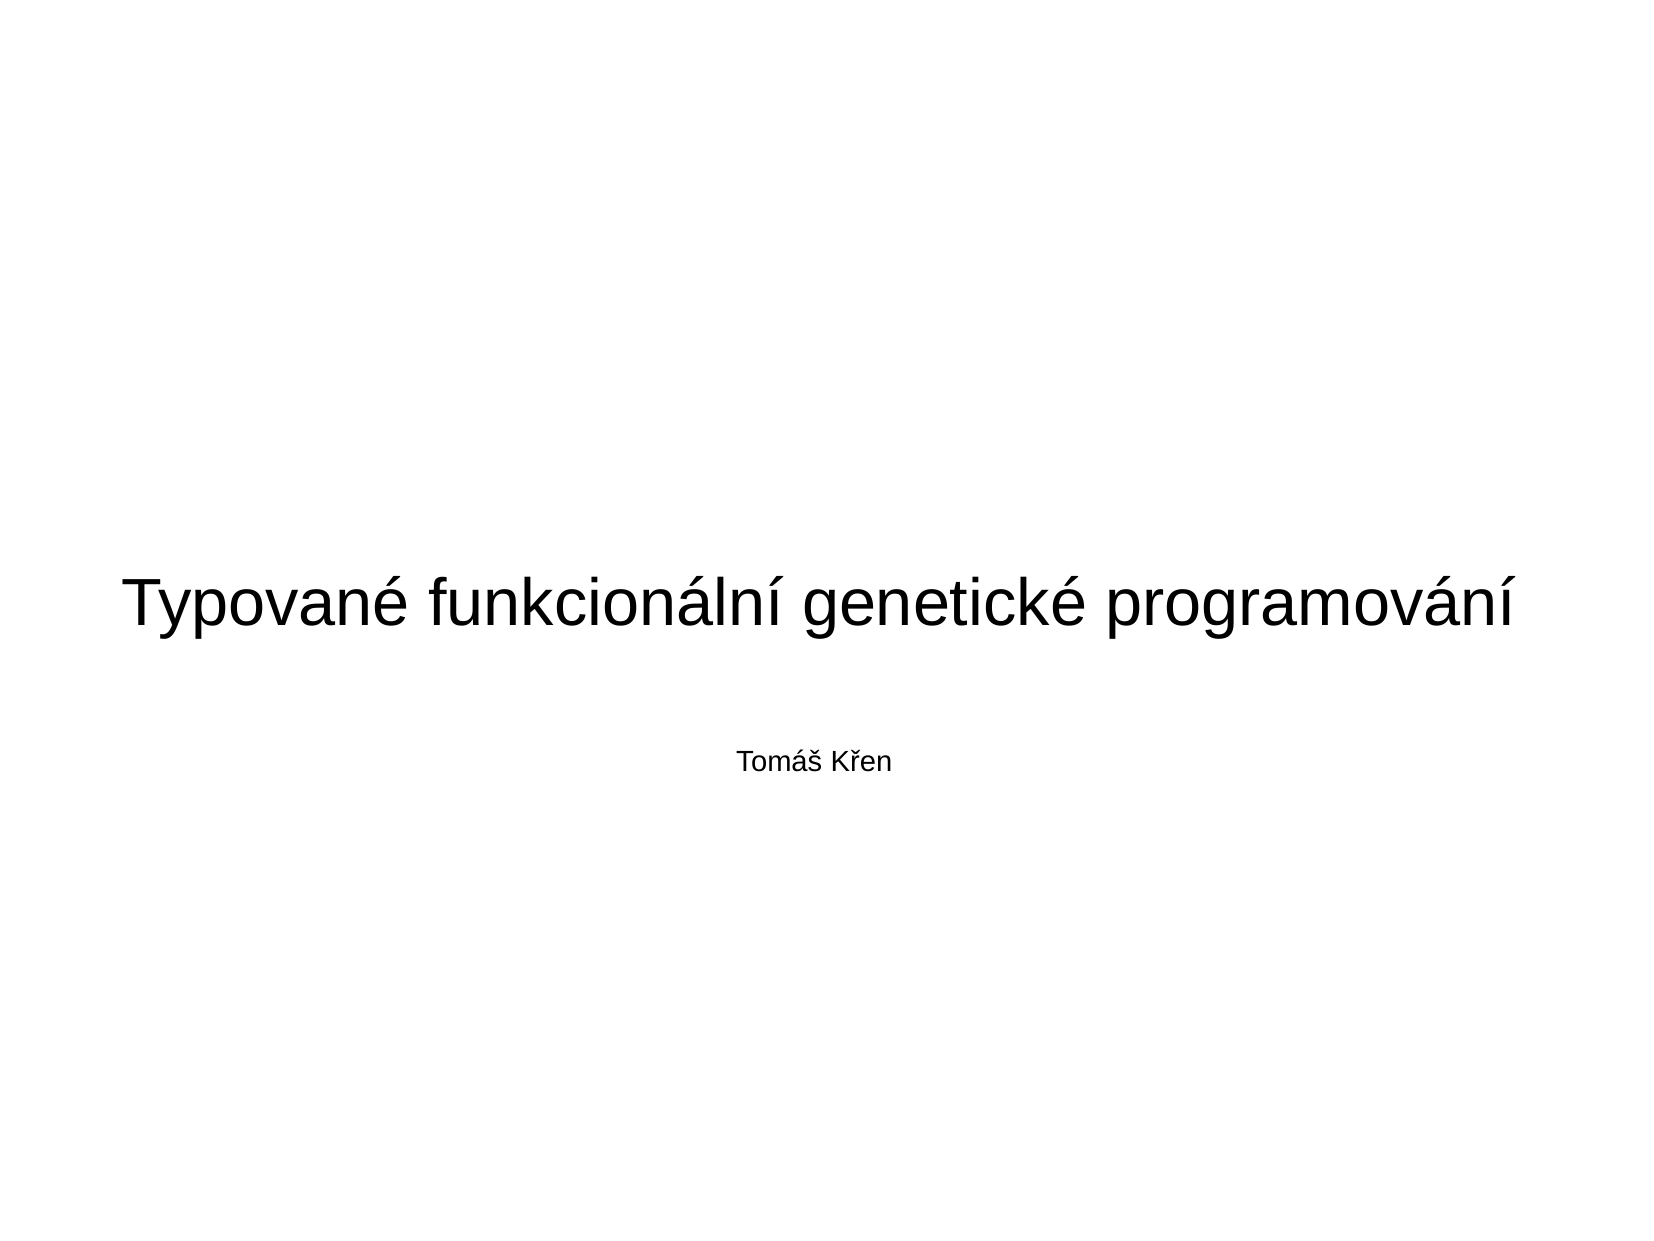

# Typované funkcionální genetické programování
Tomáš Křen